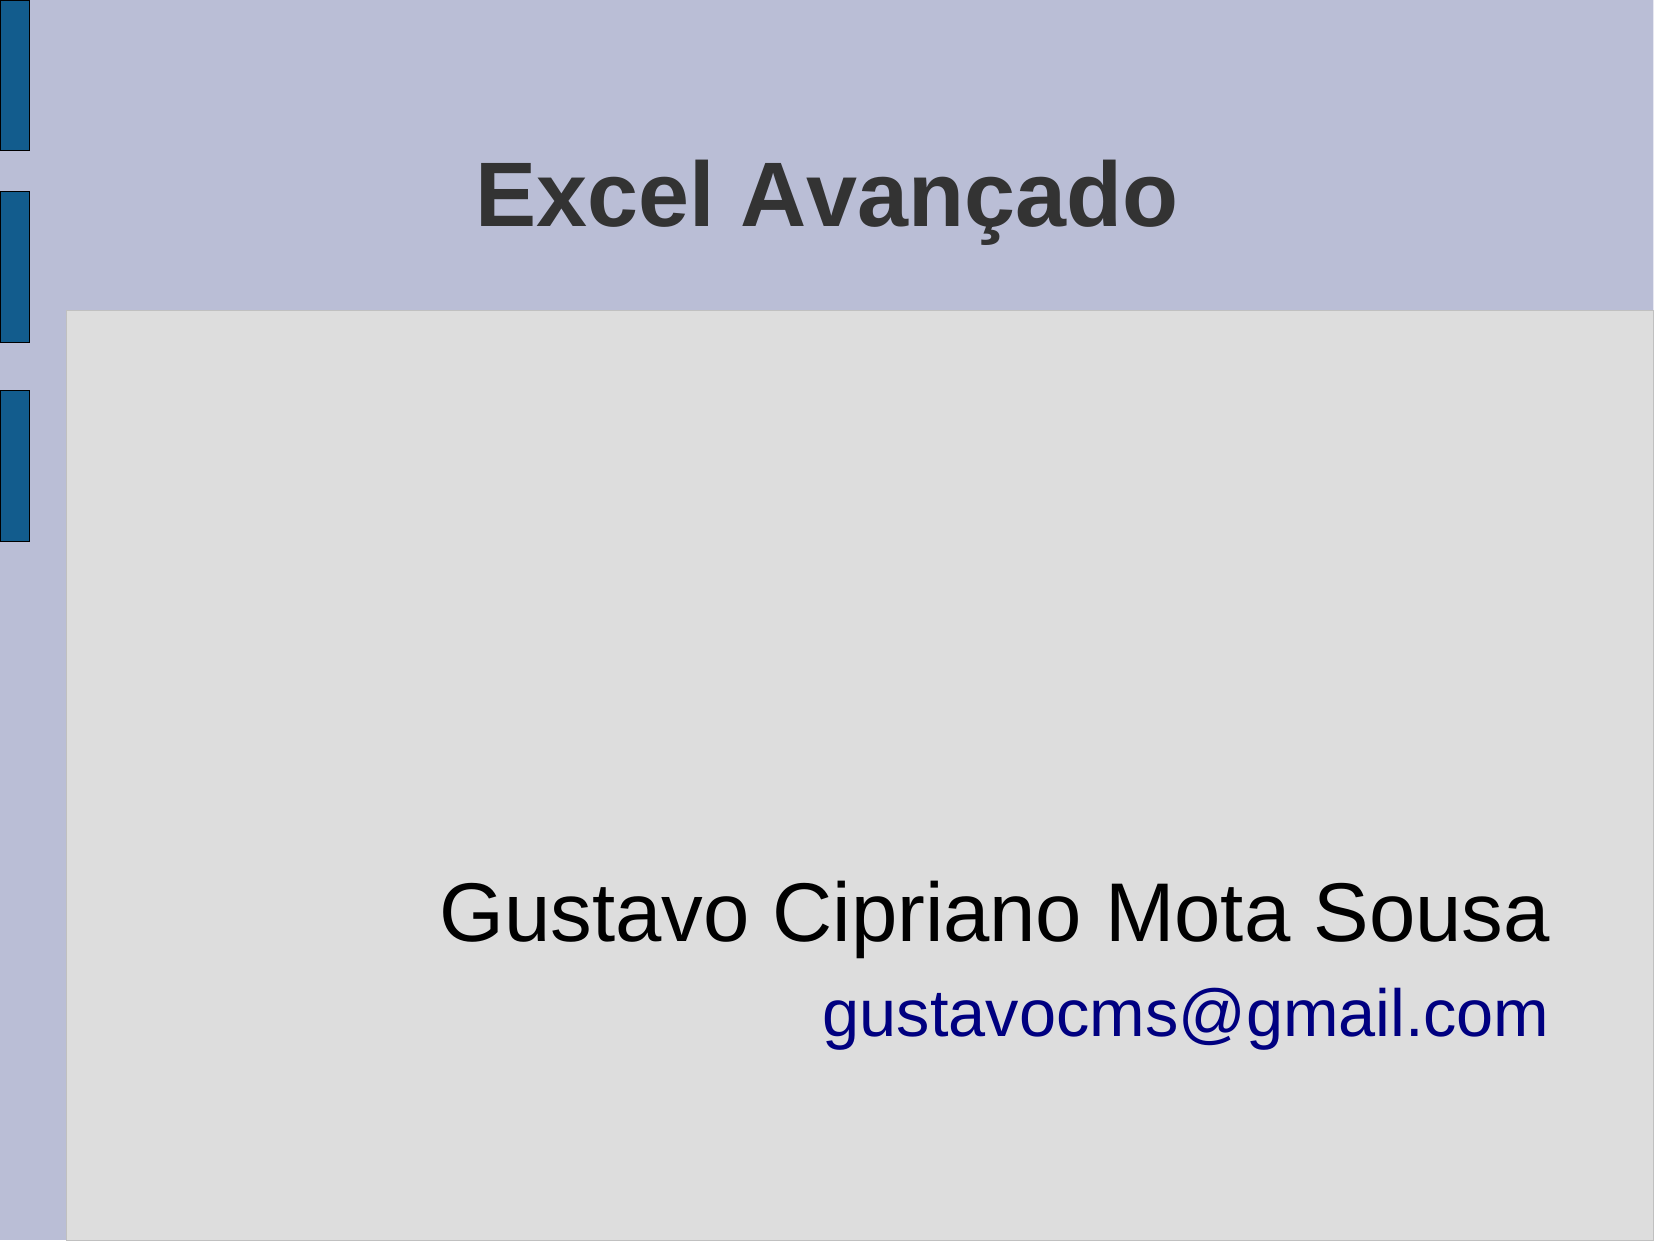

# Excel Avançado
Gustavo Cipriano Mota Sousa
gustavocms@gmail.com